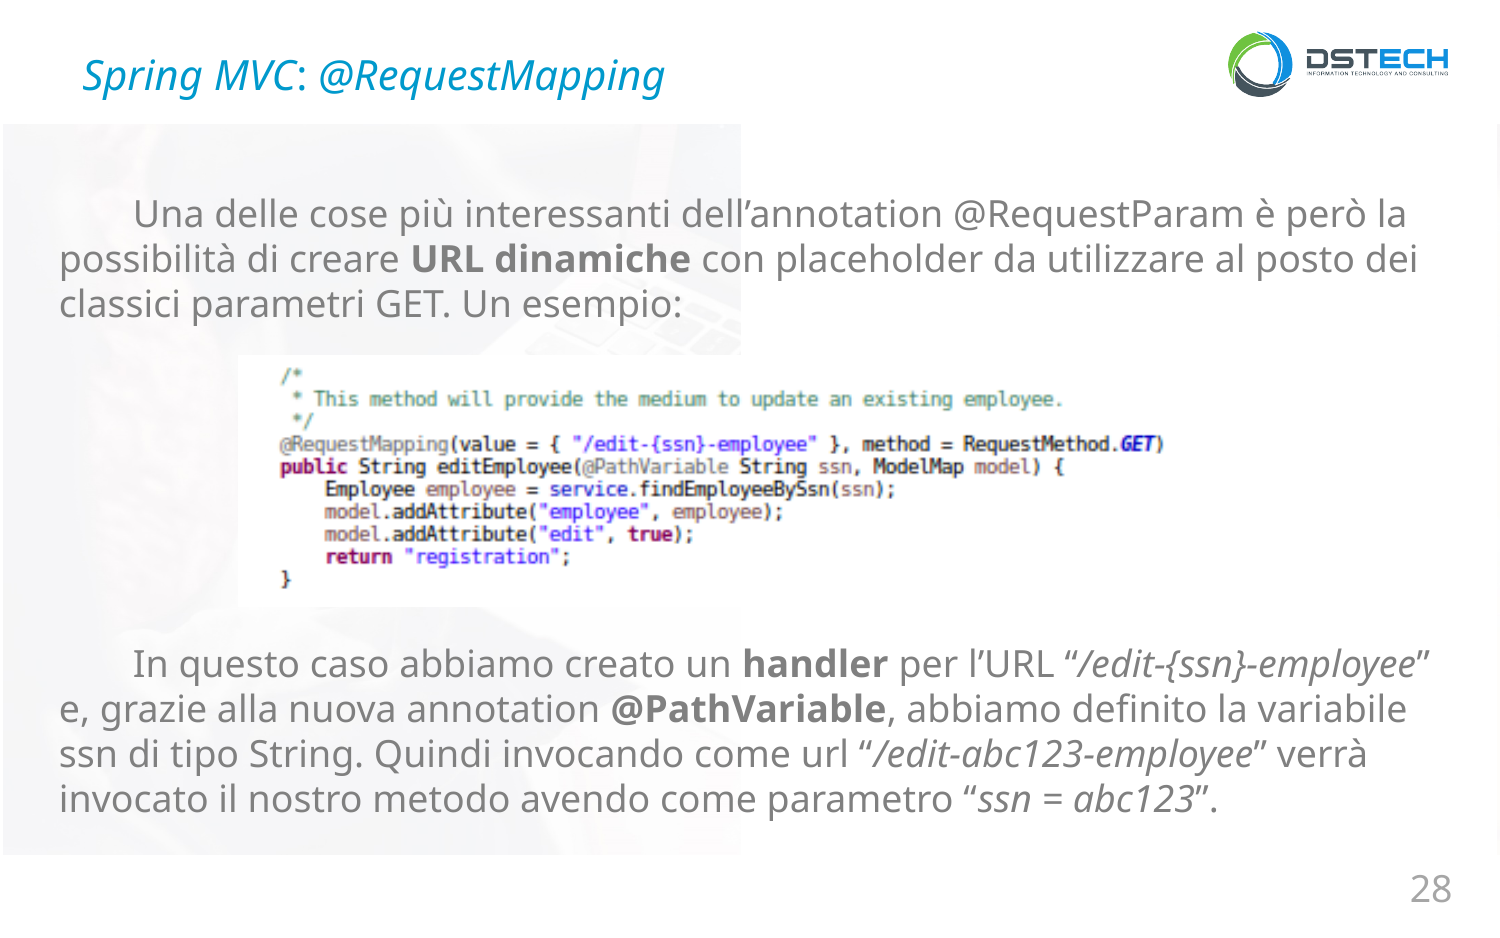

Spring MVC: @RequestMapping
	Una delle cose più interessanti dell’annotation @RequestParam è però la possibilità di creare URL dinamiche con placeholder da utilizzare al posto dei classici parametri GET. Un esempio:
	In questo caso abbiamo creato un handler per l’URL “/edit-{ssn}-employee” e, grazie alla nuova annotation @PathVariable, abbiamo definito la variabile ssn di tipo String. Quindi invocando come url “/edit-abc123-employee” verrà invocato il nostro metodo avendo come parametro “ssn = abc123”.
28